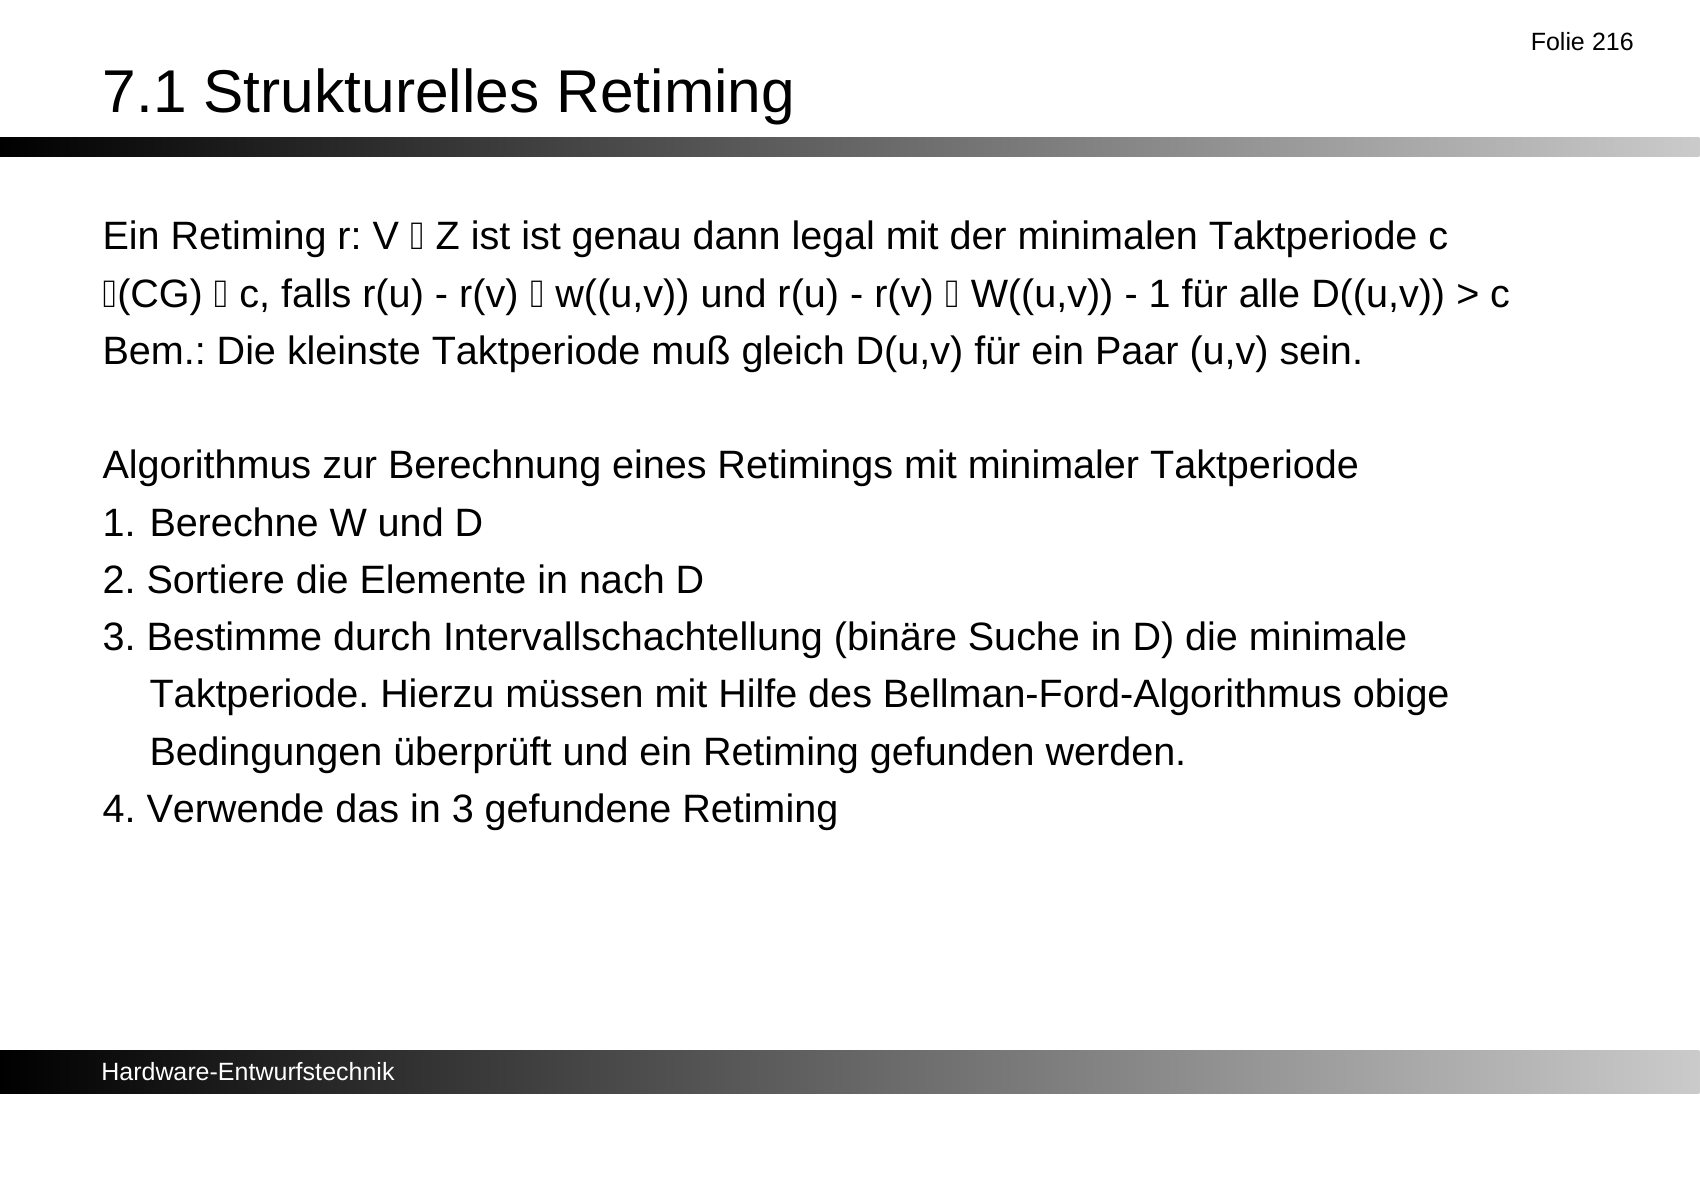

# 7.1 Strukturelles Retiming
Ein Retiming r: V  Z ist ist genau dann legal mit der minimalen Taktperiode c
(CG)  c, falls r(u) - r(v)  w((u,v)) und r(u) - r(v)  W((u,v)) - 1 für alle D((u,v)) > c
Bem.: Die kleinste Taktperiode muß gleich D(u,v) für ein Paar (u,v) sein.
Algorithmus zur Berechnung eines Retimings mit minimaler Taktperiode
1.	Berechne W und D
2. Sortiere die Elemente in nach D
3. Bestimme durch Intervallschachtellung (binäre Suche in D) die minimale
	Taktperiode. Hierzu müssen mit Hilfe des Bellman-Ford-Algorithmus obige
	Bedingungen überprüft und ein Retiming gefunden werden.
4. Verwende das in 3 gefundene Retiming